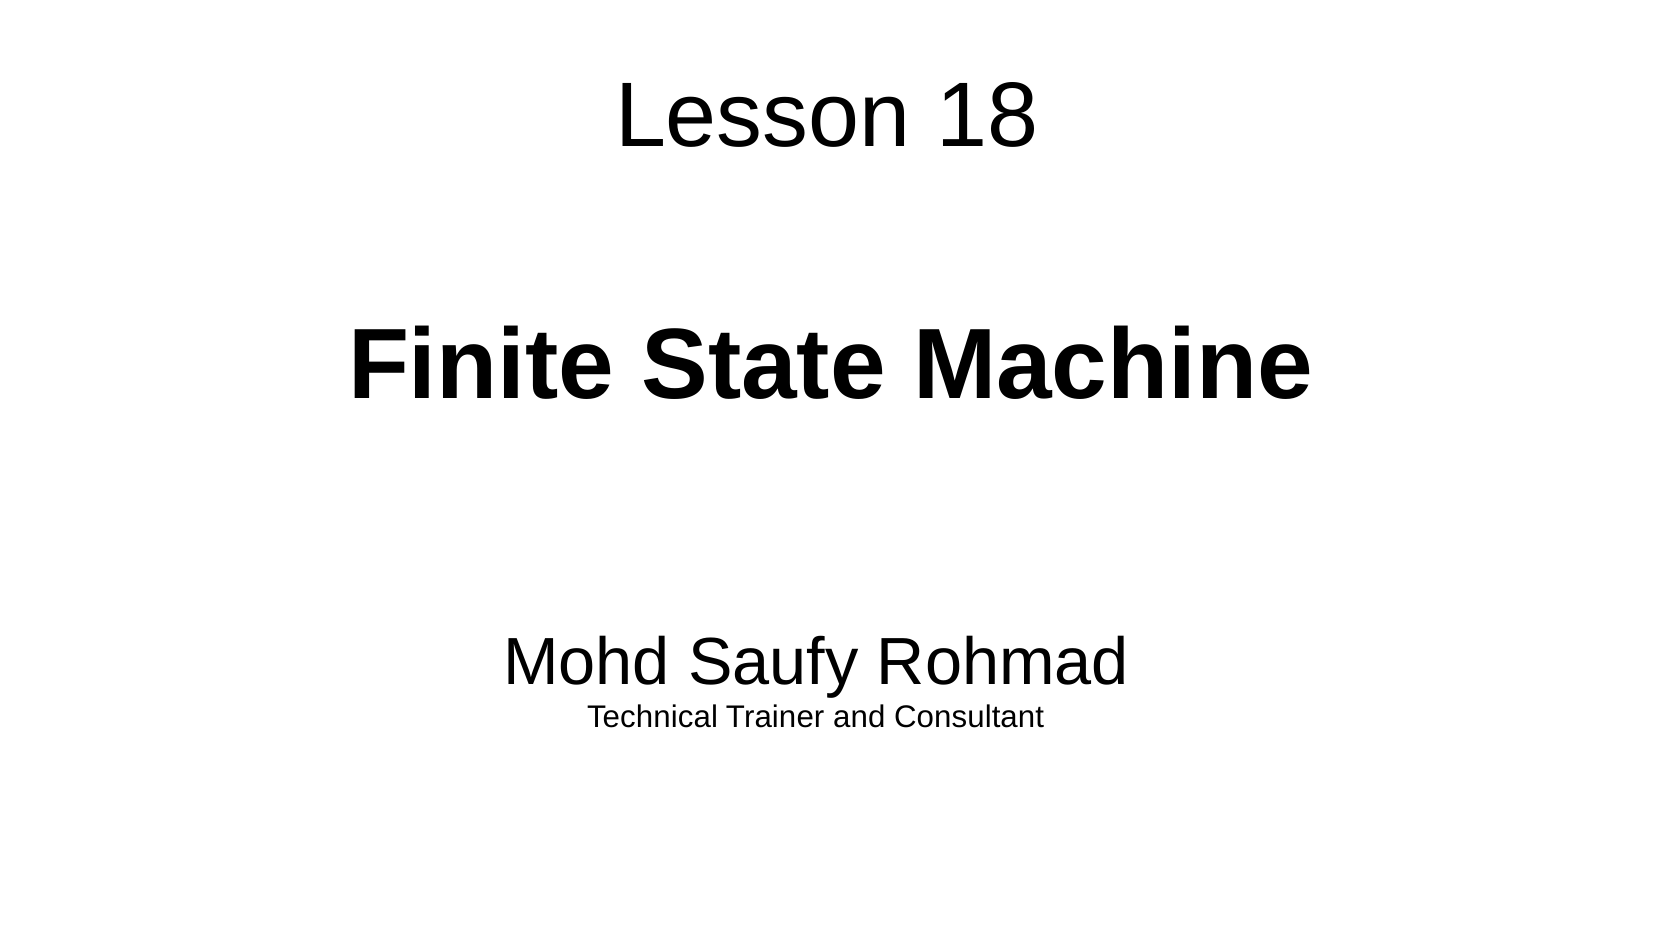

# Lesson 18
Finite State Machine
Mohd Saufy Rohmad
Technical Trainer and Consultant